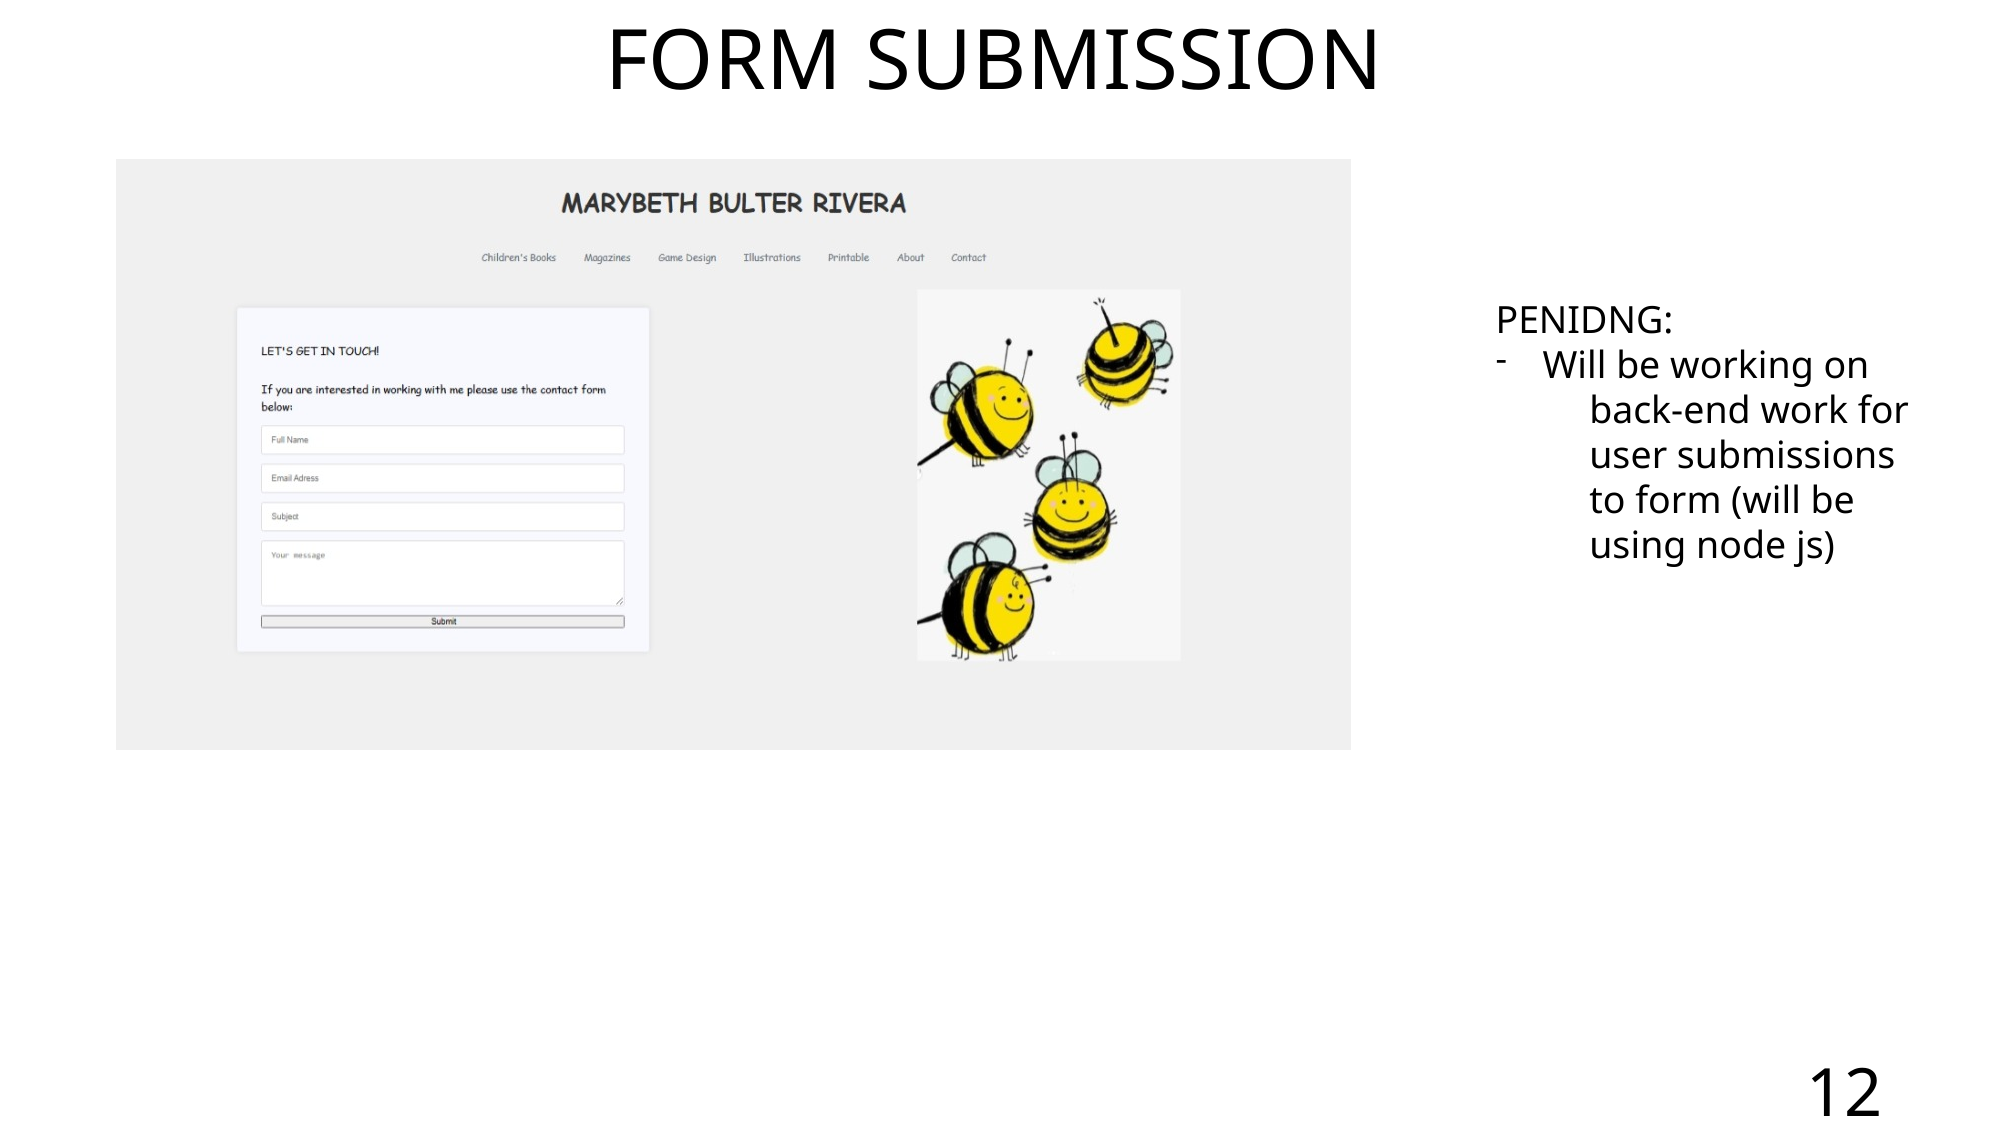

# Form Submission
PENIDNG:
Will be working on back-end work for user submissions to form (will be using node js)